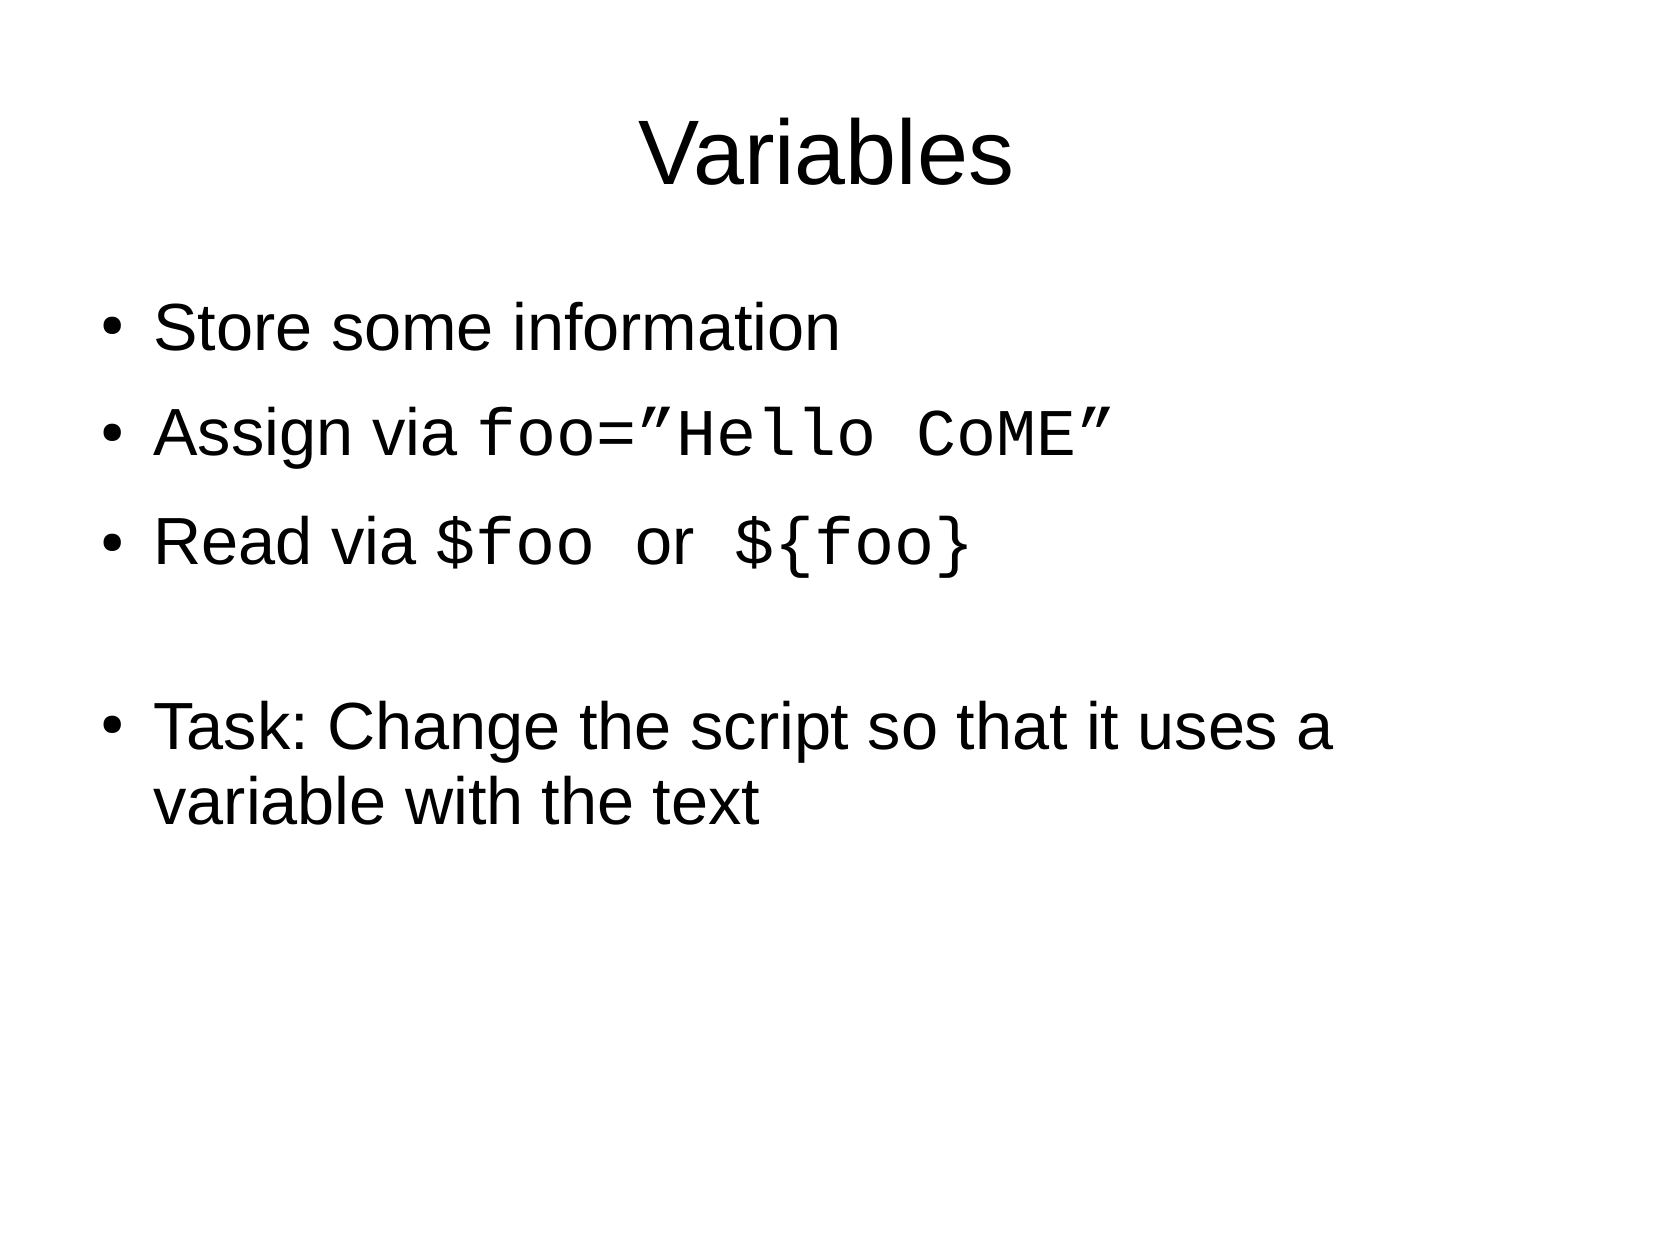

# Variables
Store some information
Assign via foo=”Hello CoME”
Read via $foo or ${foo}
Task: Change the script so that it uses a variable with the text